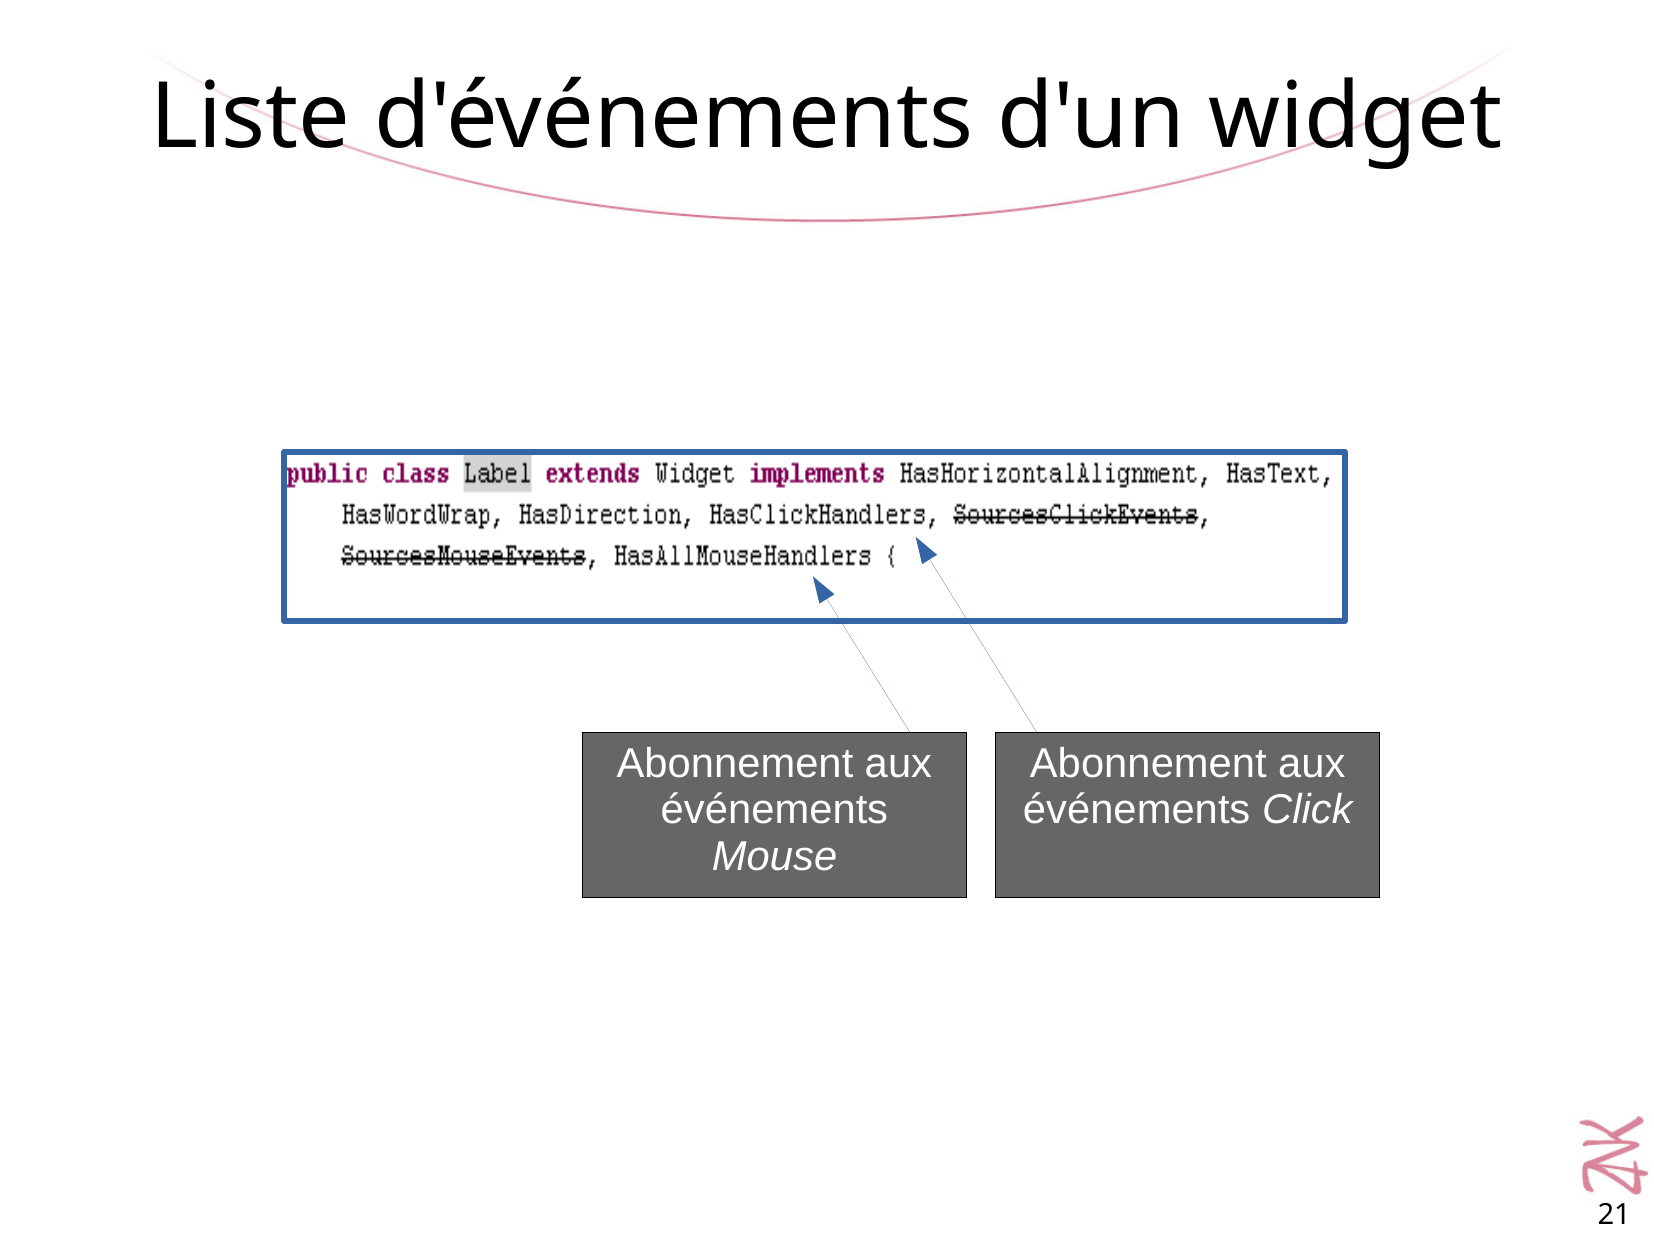

# Liste d'événements d'un widget
Abonnement aux événements Mouse
Abonnement aux événements Click
21